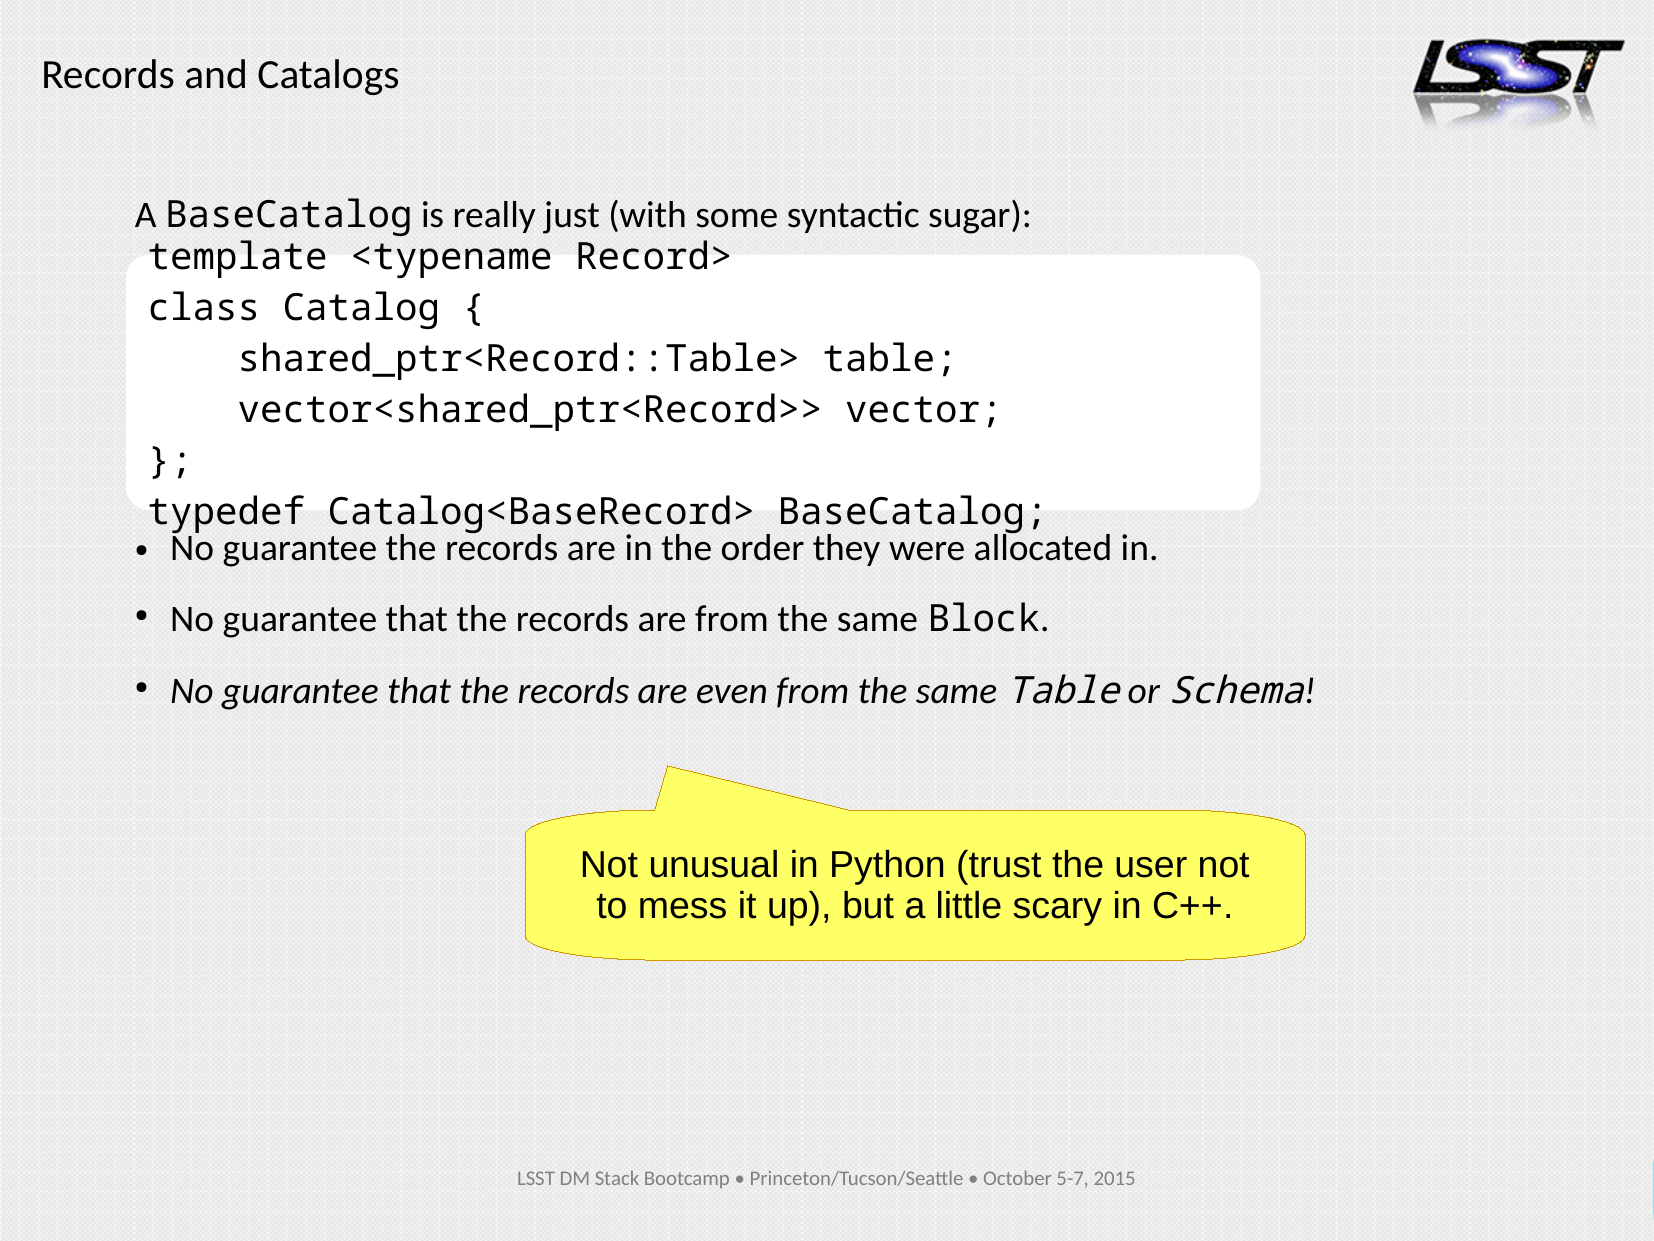

# Records and Catalogs
A BaseCatalog is really just (with some syntactic sugar):
template <typename Record>
class Catalog {
 shared_ptr<Record::Table> table;
 vector<shared_ptr<Record>> vector;
};
typedef Catalog<BaseRecord> BaseCatalog;
No guarantee the records are in the order they were allocated in.
No guarantee that the records are from the same Block.
No guarantee that the records are even from the same Table or Schema!
Not unusual in Python (trust the user not to mess it up), but a little scary in C++.